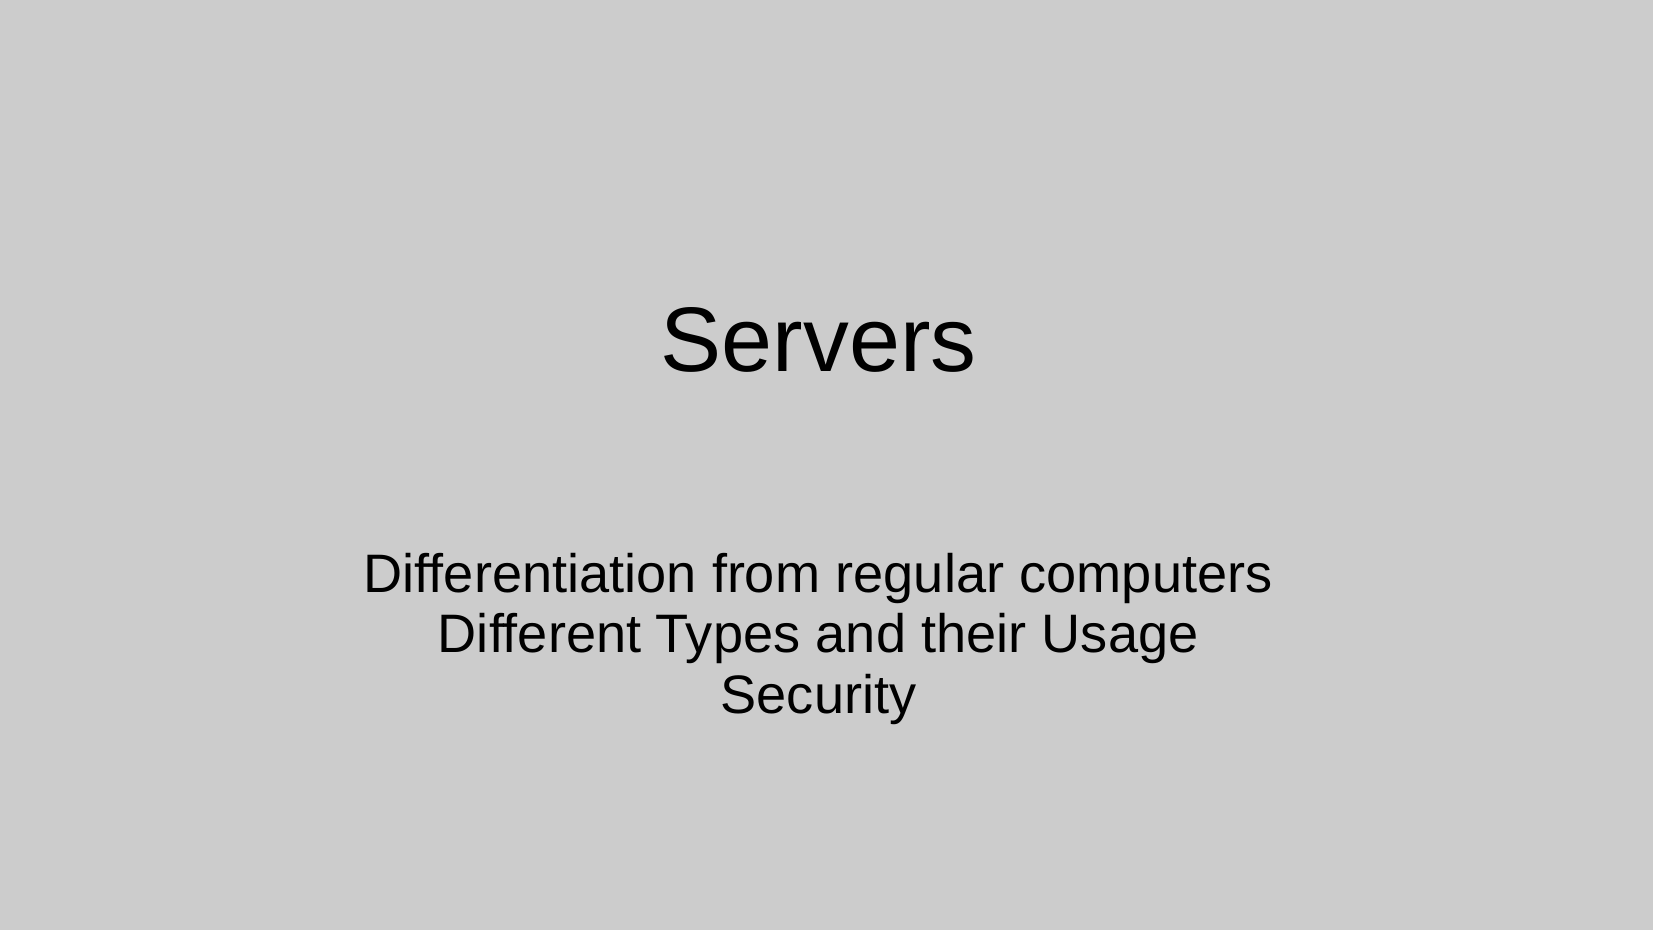

# Servers
Differentiation from regular computers
Different Types and their Usage
Security